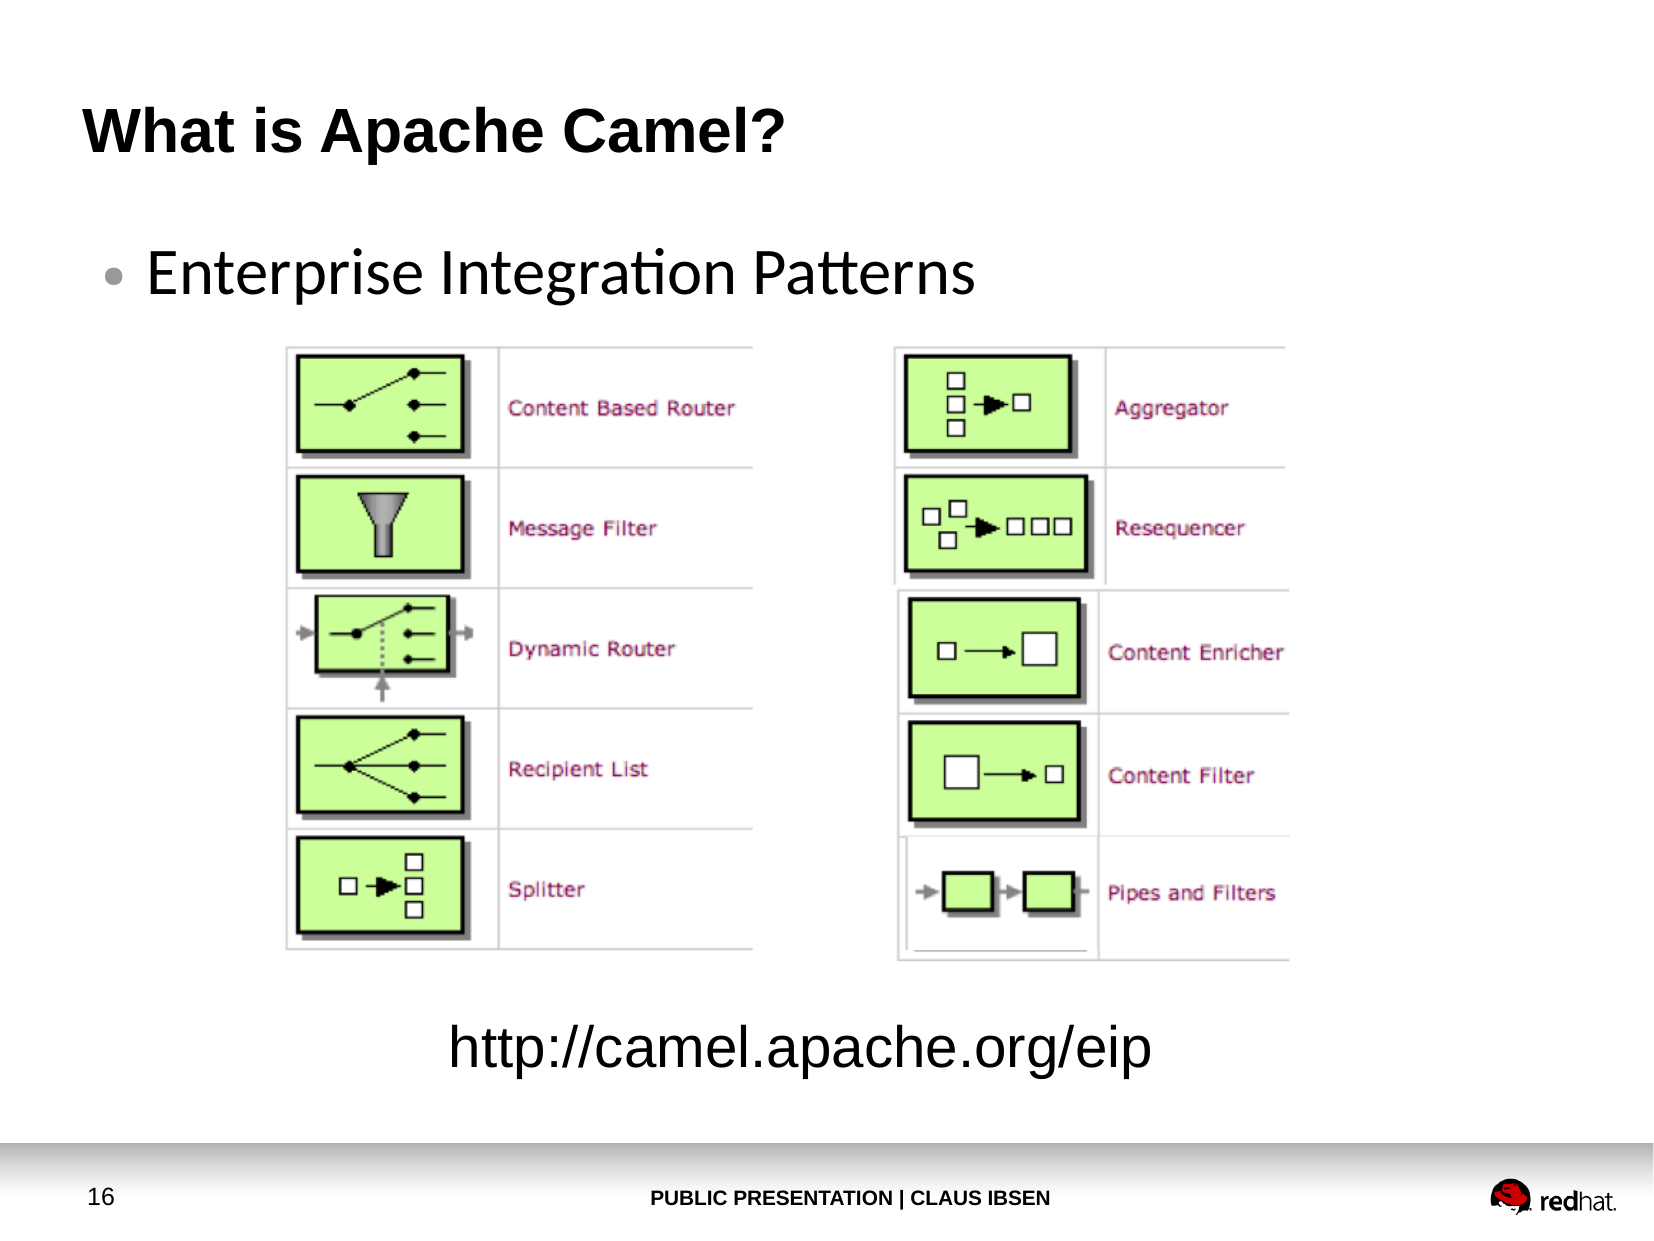

# What is Apache Camel?
Enterprise Integration Patterns
http://camel.apache.org/eip